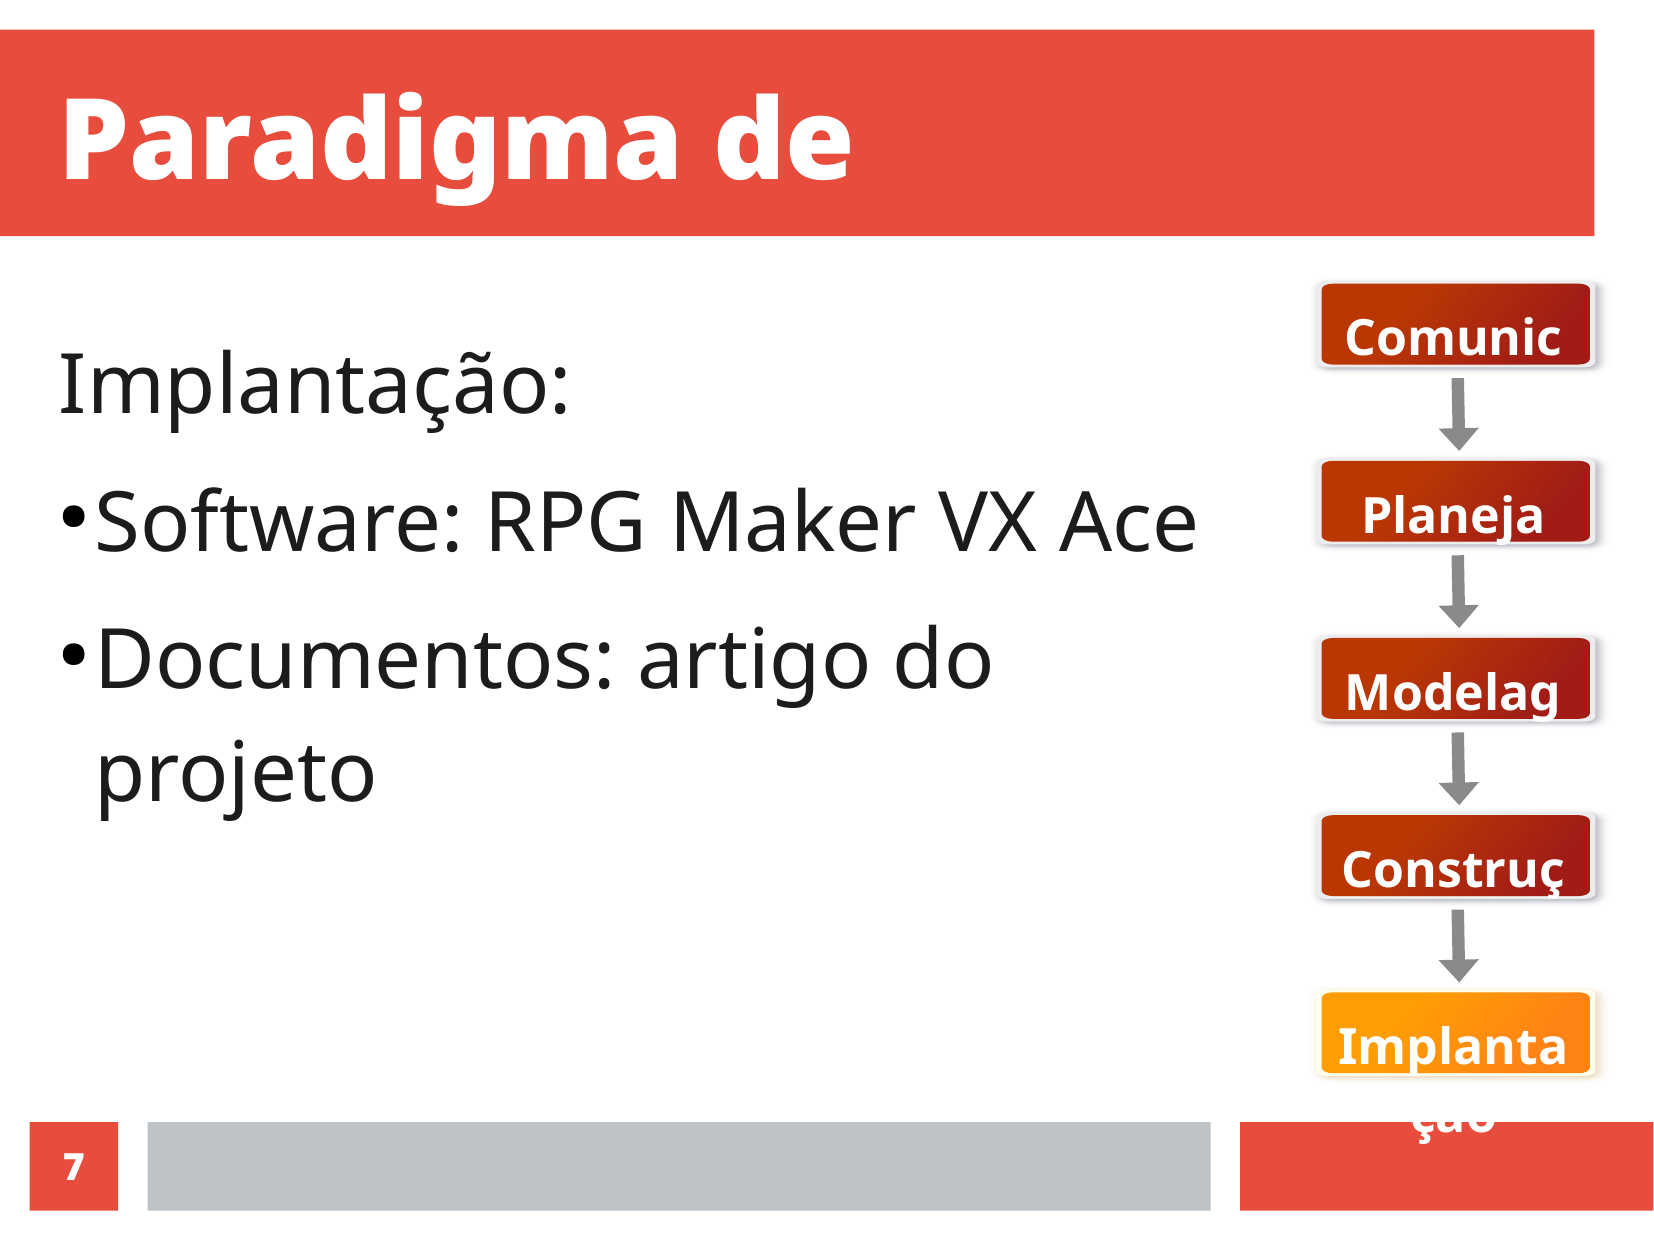

# Paradigma de Desenvolvimento
Comunicação
Implantação:
Software: RPG Maker VX Ace
Documentos: artigo do projeto
Planejamento
Modelagem
Construção
Implantação
7